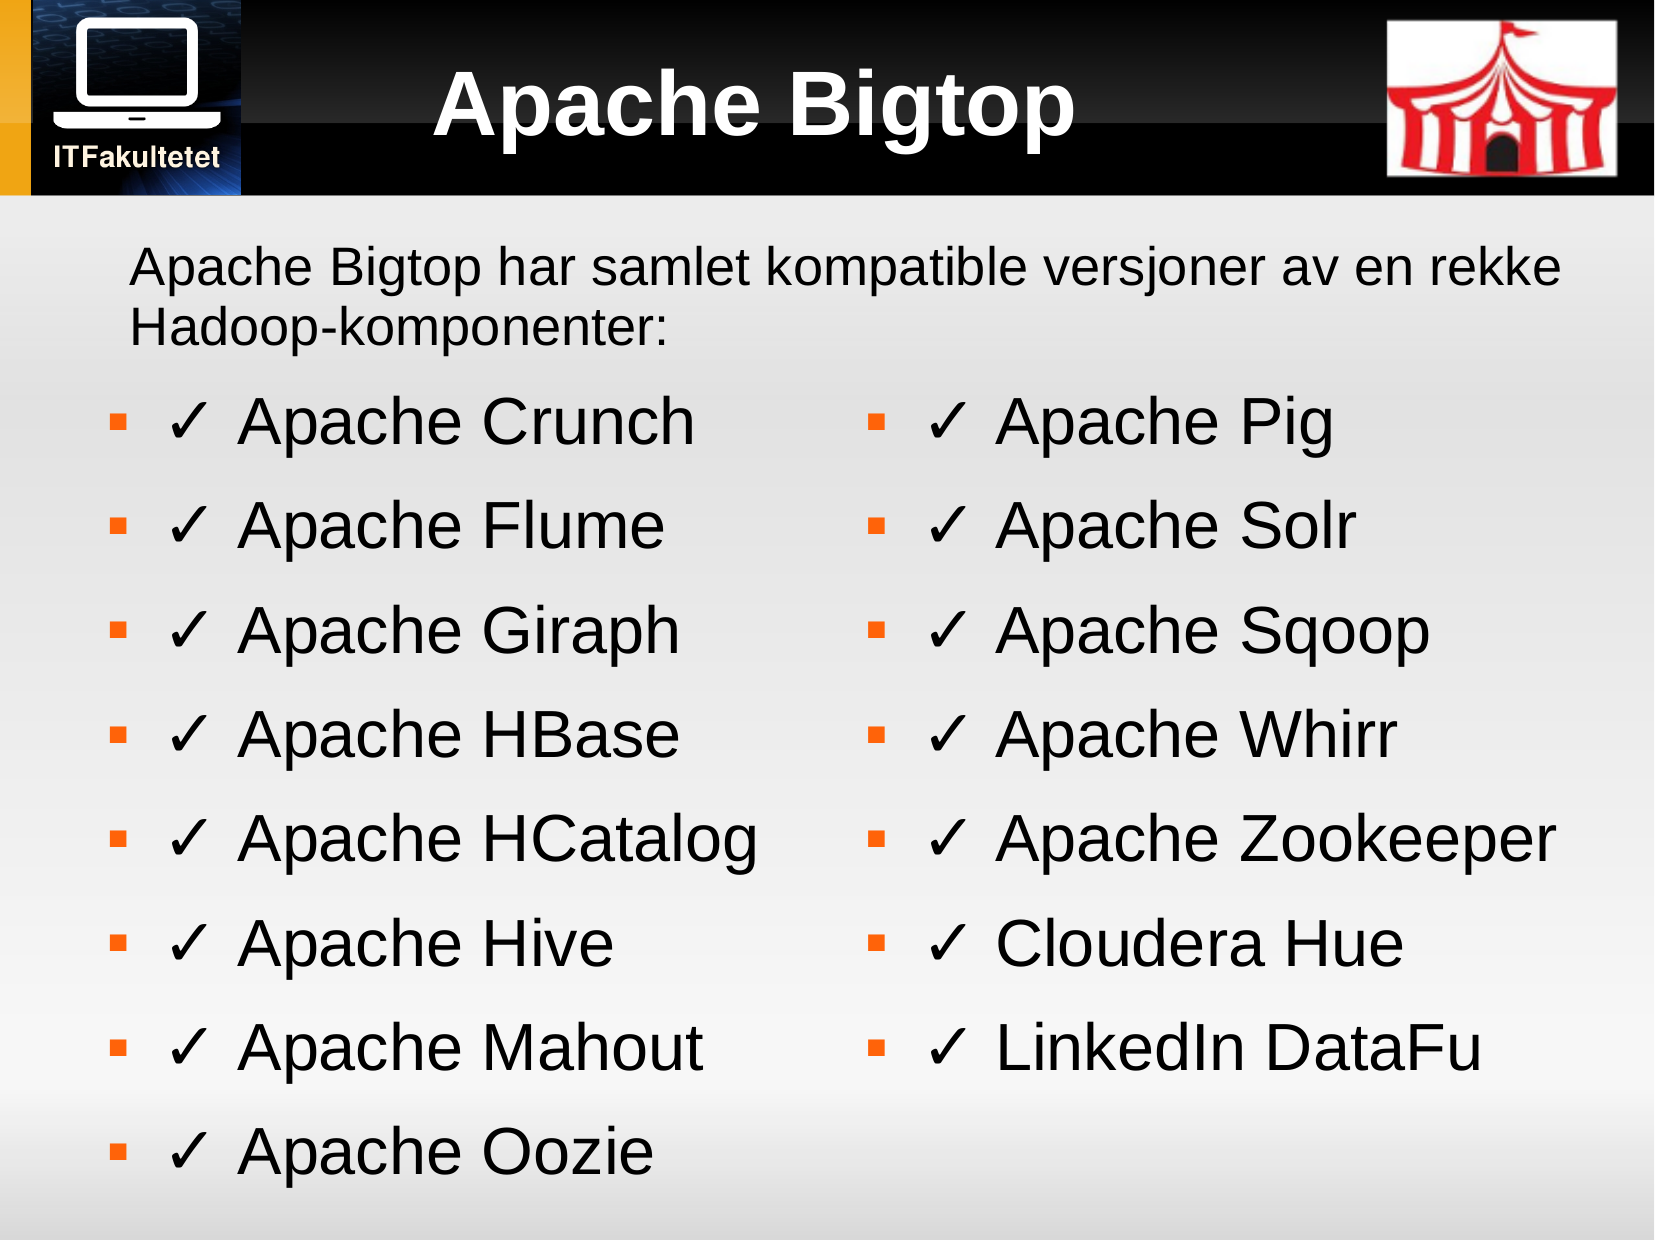

Apache Bigtop
Apache Bigtop har samlet kompatible versjoner av en rekke
Hadoop-komponenter:
✓
✓
Apache Crunch
Apache Pig


✓
✓
Apache Flume
Apache Solr


✓
✓
Apache Giraph
Apache Sqoop


✓
✓
Apache HBase
Apache Whirr


✓
✓
Apache HCatalog
Apache Zookeeper


✓
✓
Apache Hive
Cloudera Hue


✓
✓
Apache Mahout
LinkedIn DataFu


✓
Apache Oozie
